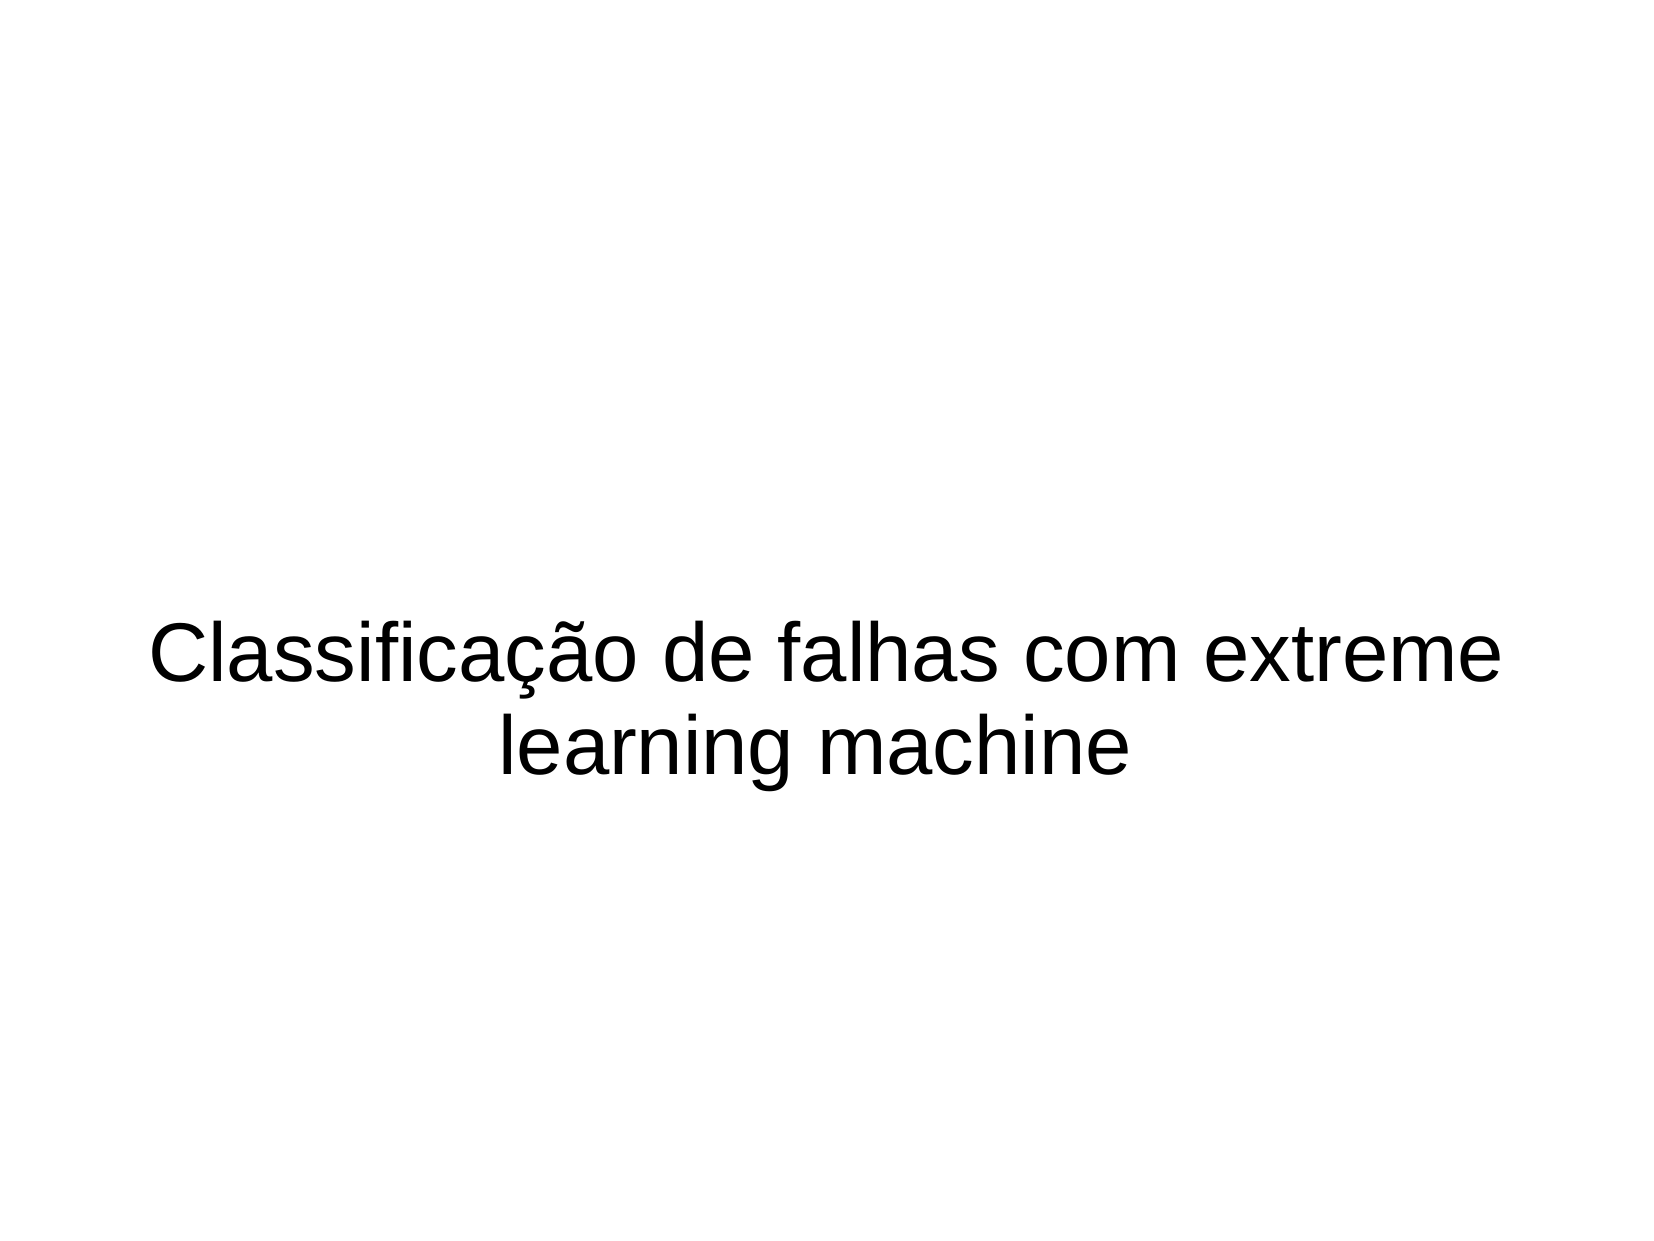

# Classificação de falhas com extreme learning machine